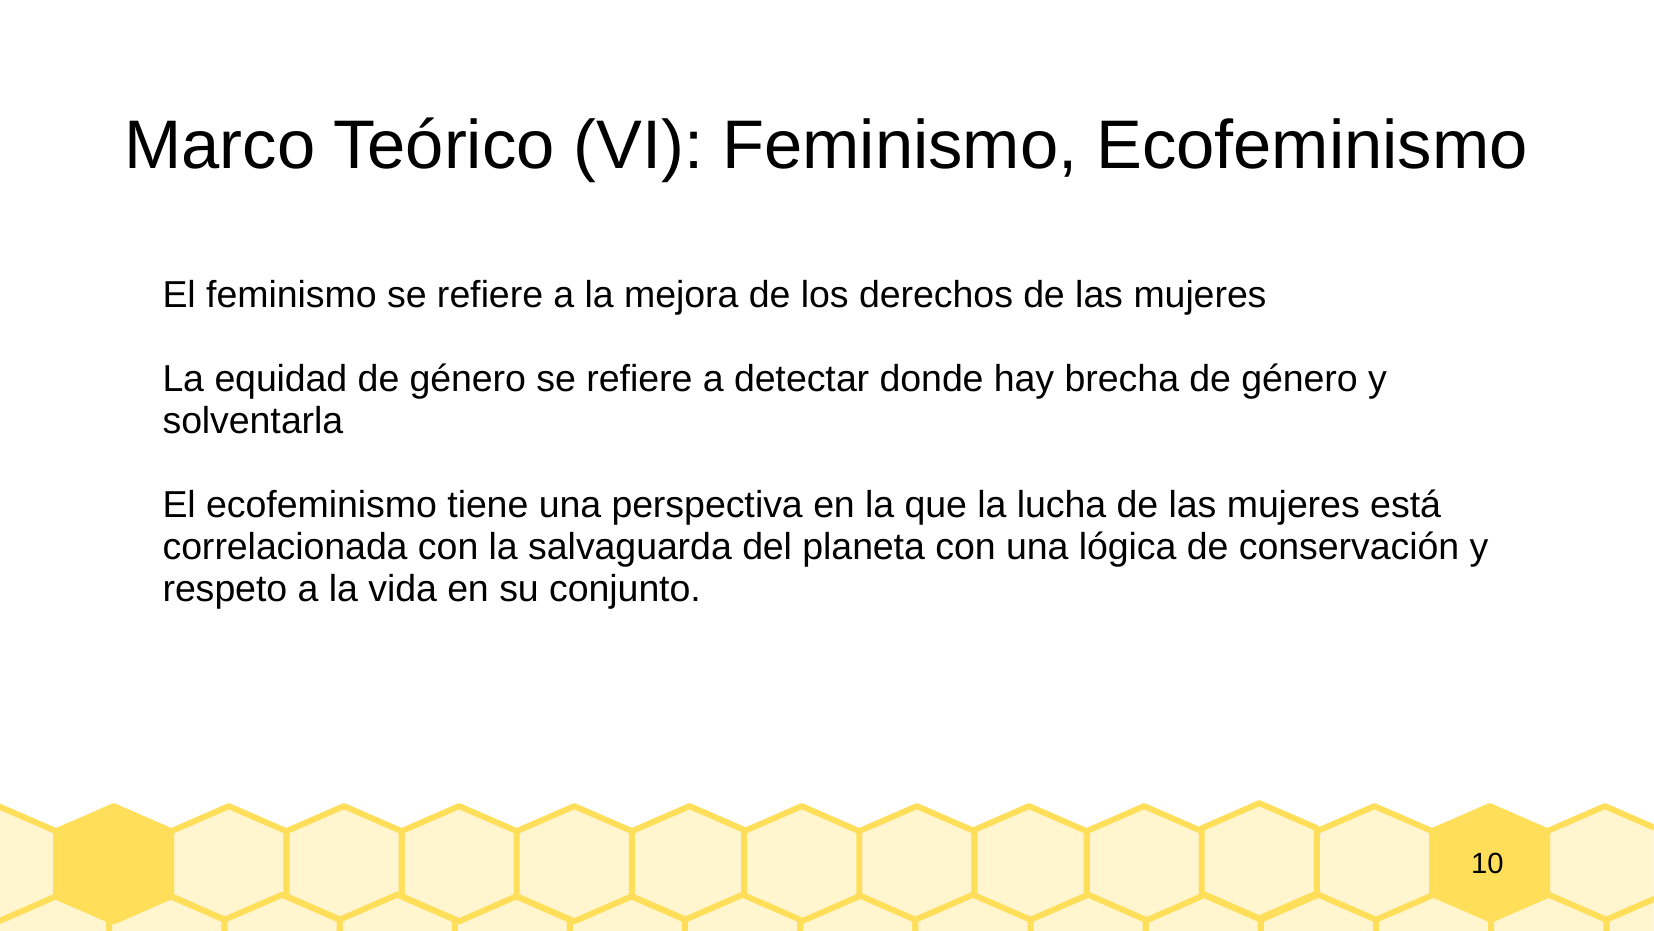

# Marco Teórico (VI): Feminismo, Ecofeminismo
El feminismo se refiere a la mejora de los derechos de las mujeres
La equidad de género se refiere a detectar donde hay brecha de género y solventarla
El ecofeminismo tiene una perspectiva en la que la lucha de las mujeres está correlacionada con la salvaguarda del planeta con una lógica de conservación y respeto a la vida en su conjunto.